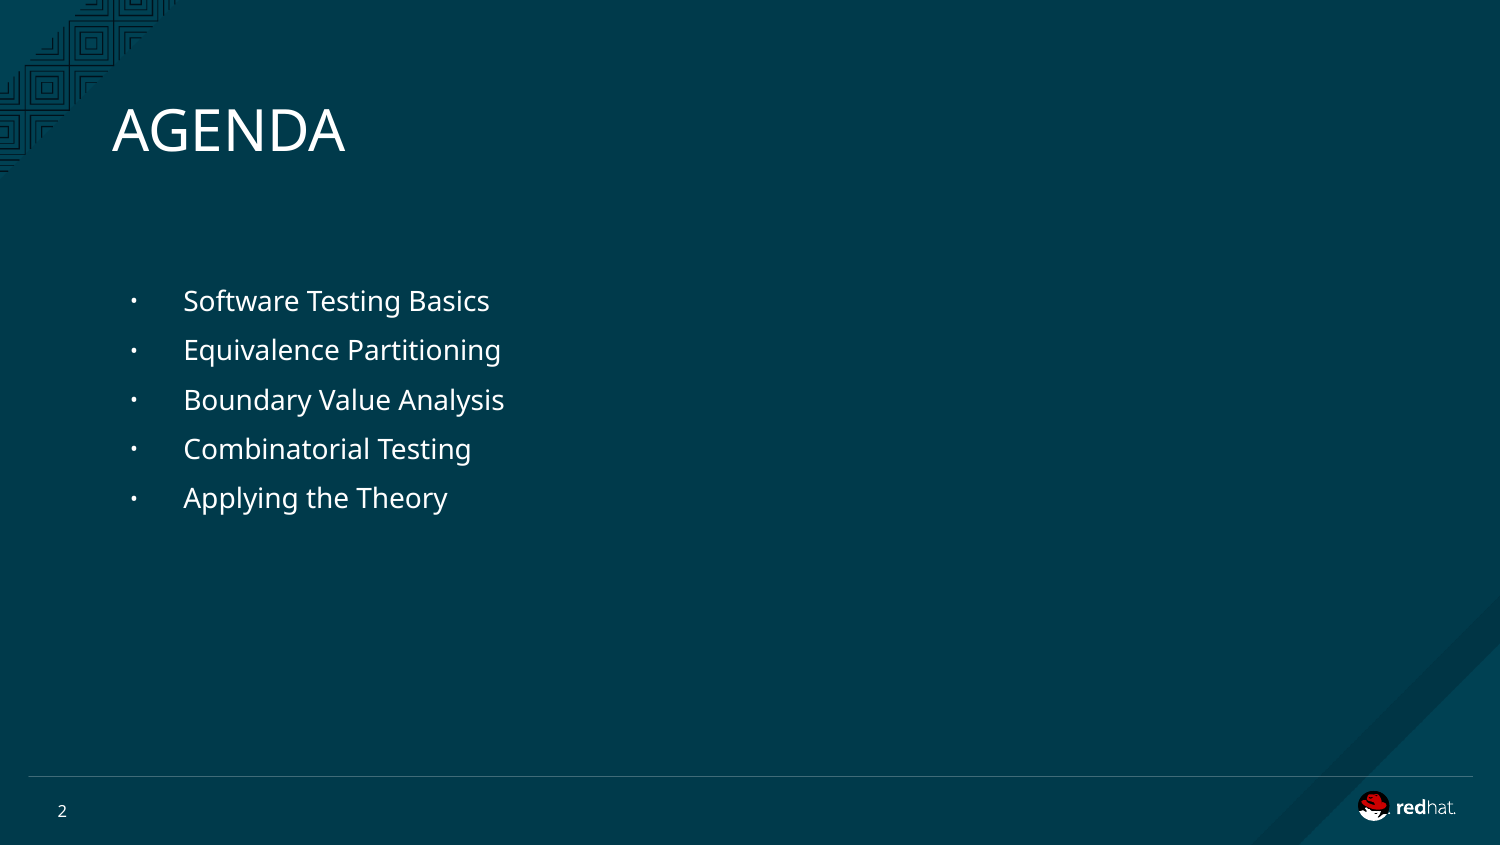

# AGENDA
Software Testing Basics
Equivalence Partitioning
Boundary Value Analysis
Combinatorial Testing
Applying the Theory
2